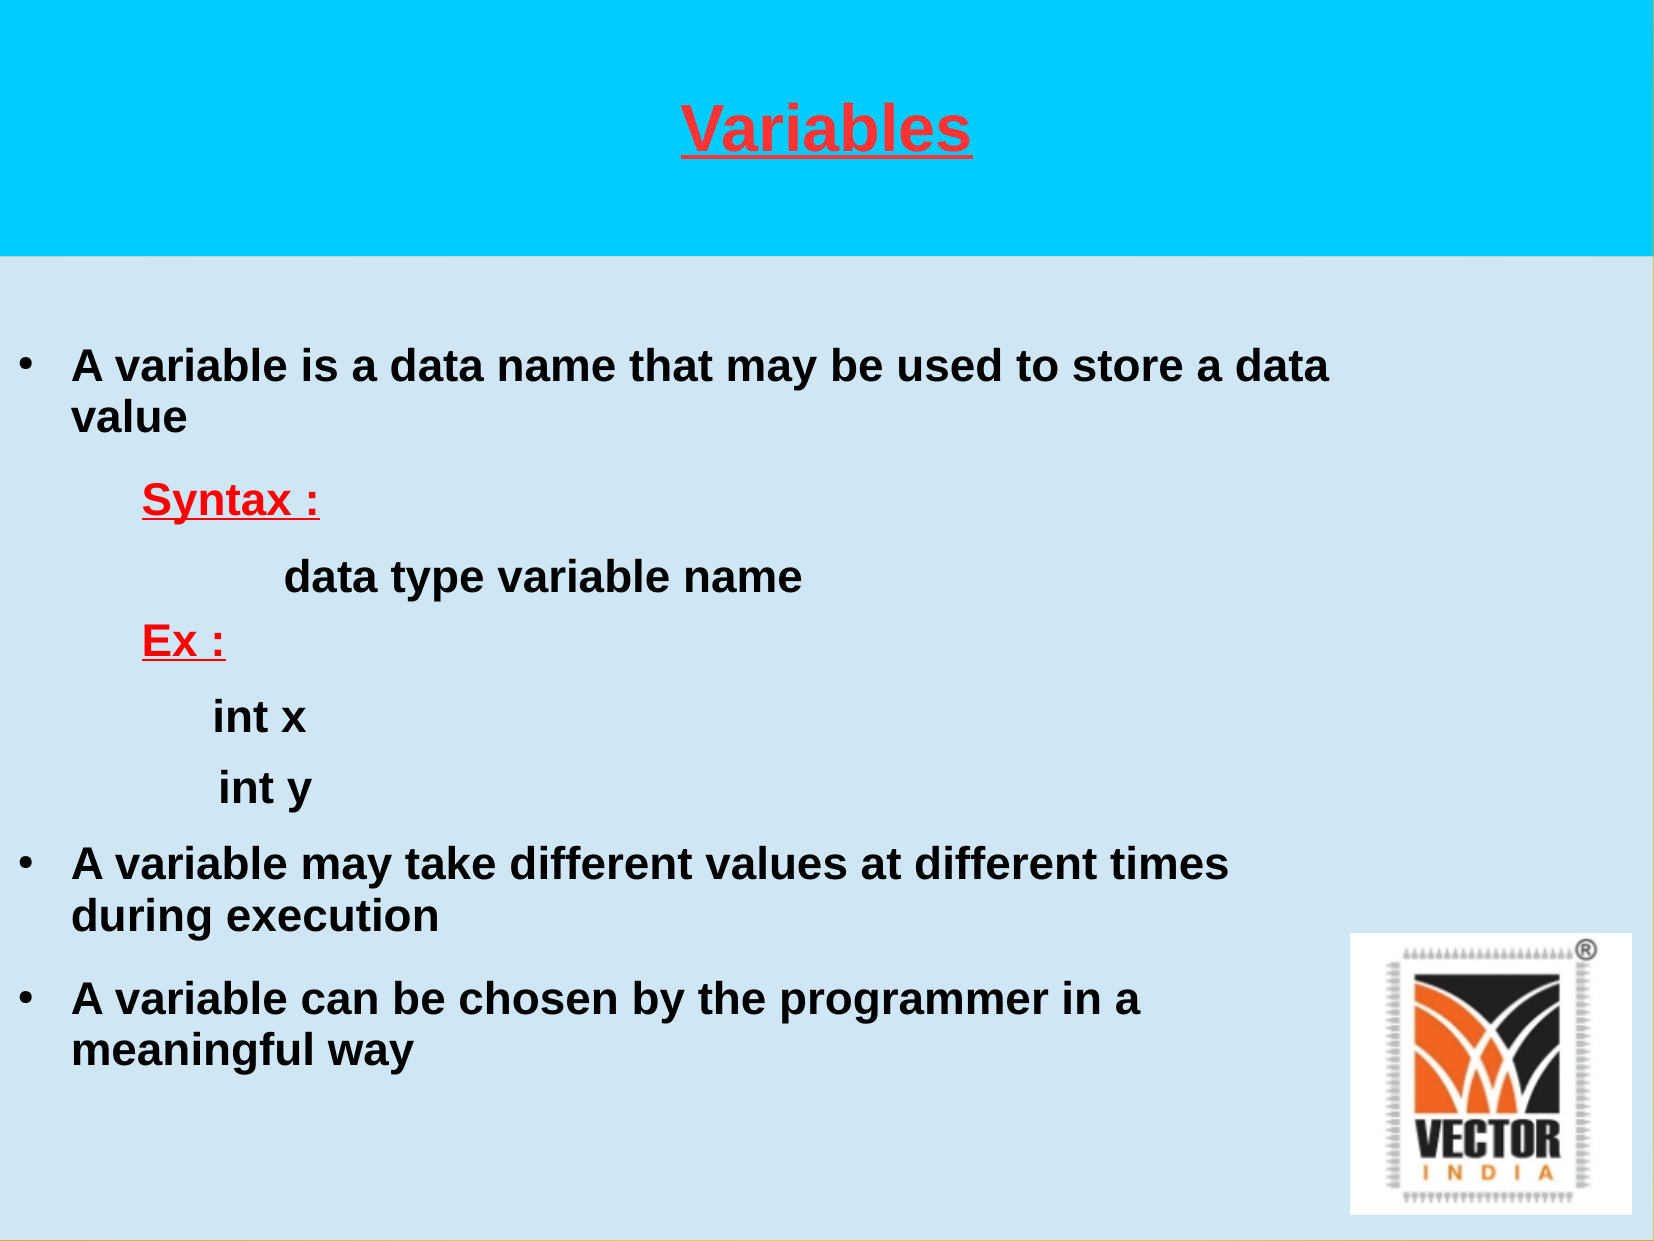

# Variables
A variable is a data name that may be used to store a data value
Syntax :
data type variable name
Ex :
int x
 int y
A variable may take different values at different times during execution
A variable can be chosen by the programmer in a meaningful way